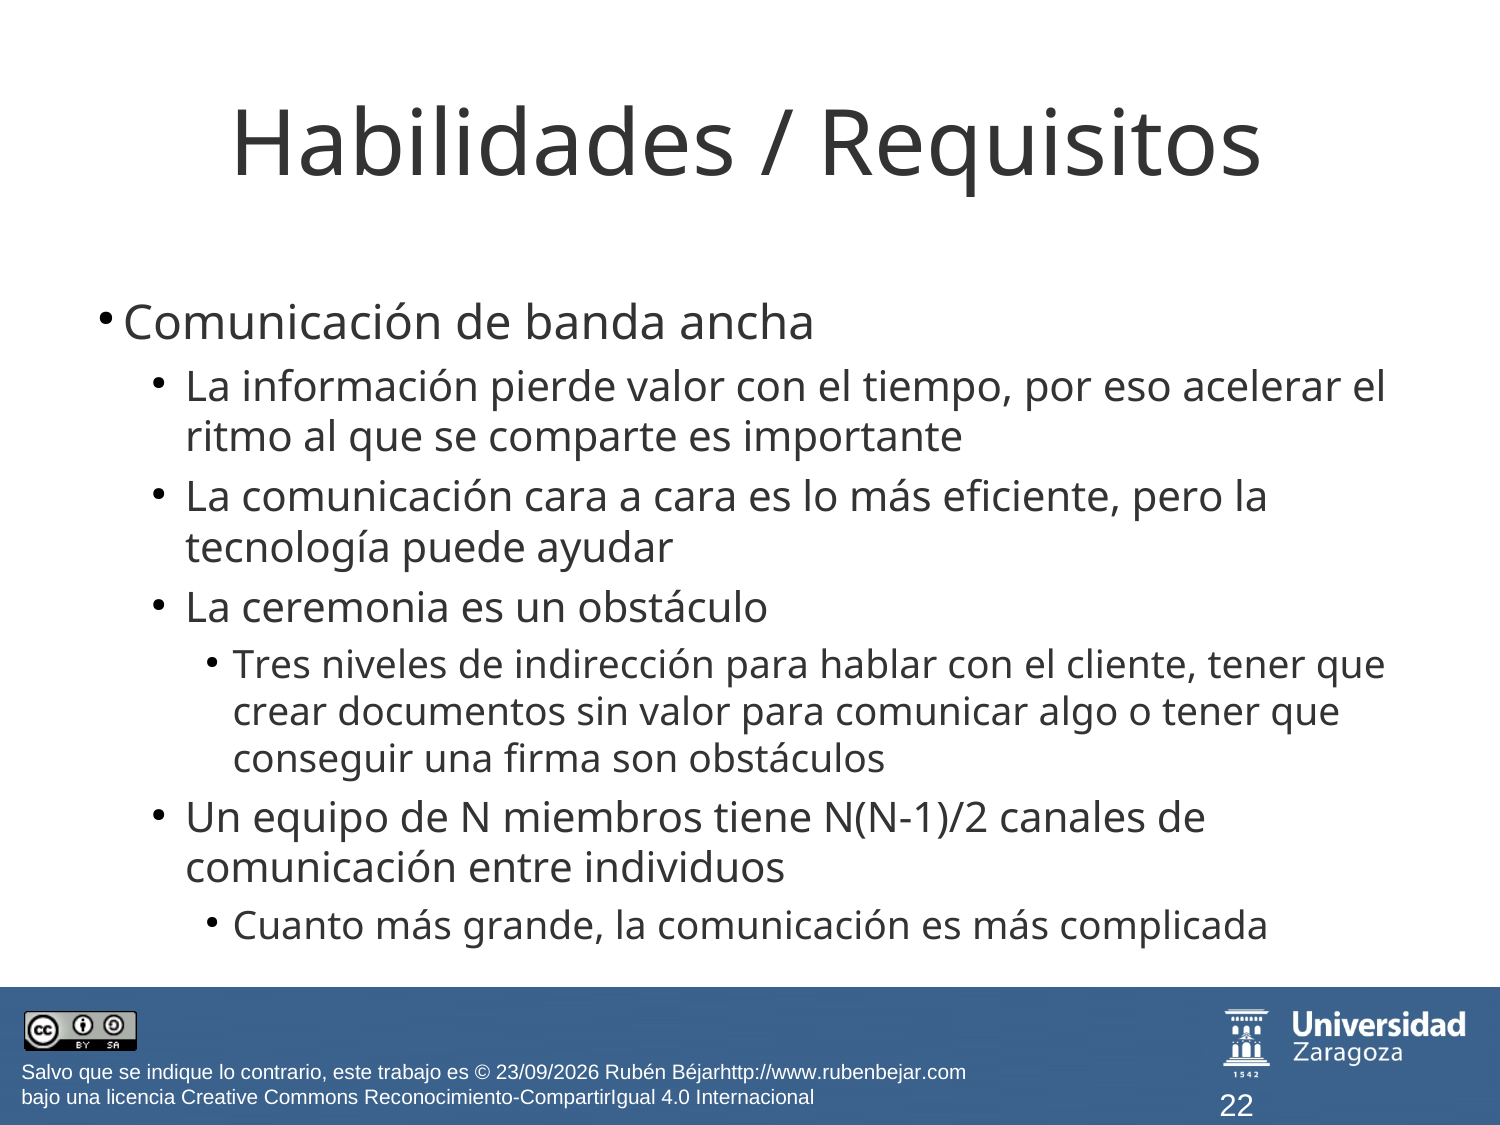

# Habilidades / Requisitos
Comunicación de banda ancha
La información pierde valor con el tiempo, por eso acelerar el ritmo al que se comparte es importante
La comunicación cara a cara es lo más eficiente, pero la tecnología puede ayudar
La ceremonia es un obstáculo
Tres niveles de indirección para hablar con el cliente, tener que crear documentos sin valor para comunicar algo o tener que conseguir una firma son obstáculos
Un equipo de N miembros tiene N(N-1)/2 canales de comunicación entre individuos
Cuanto más grande, la comunicación es más complicada